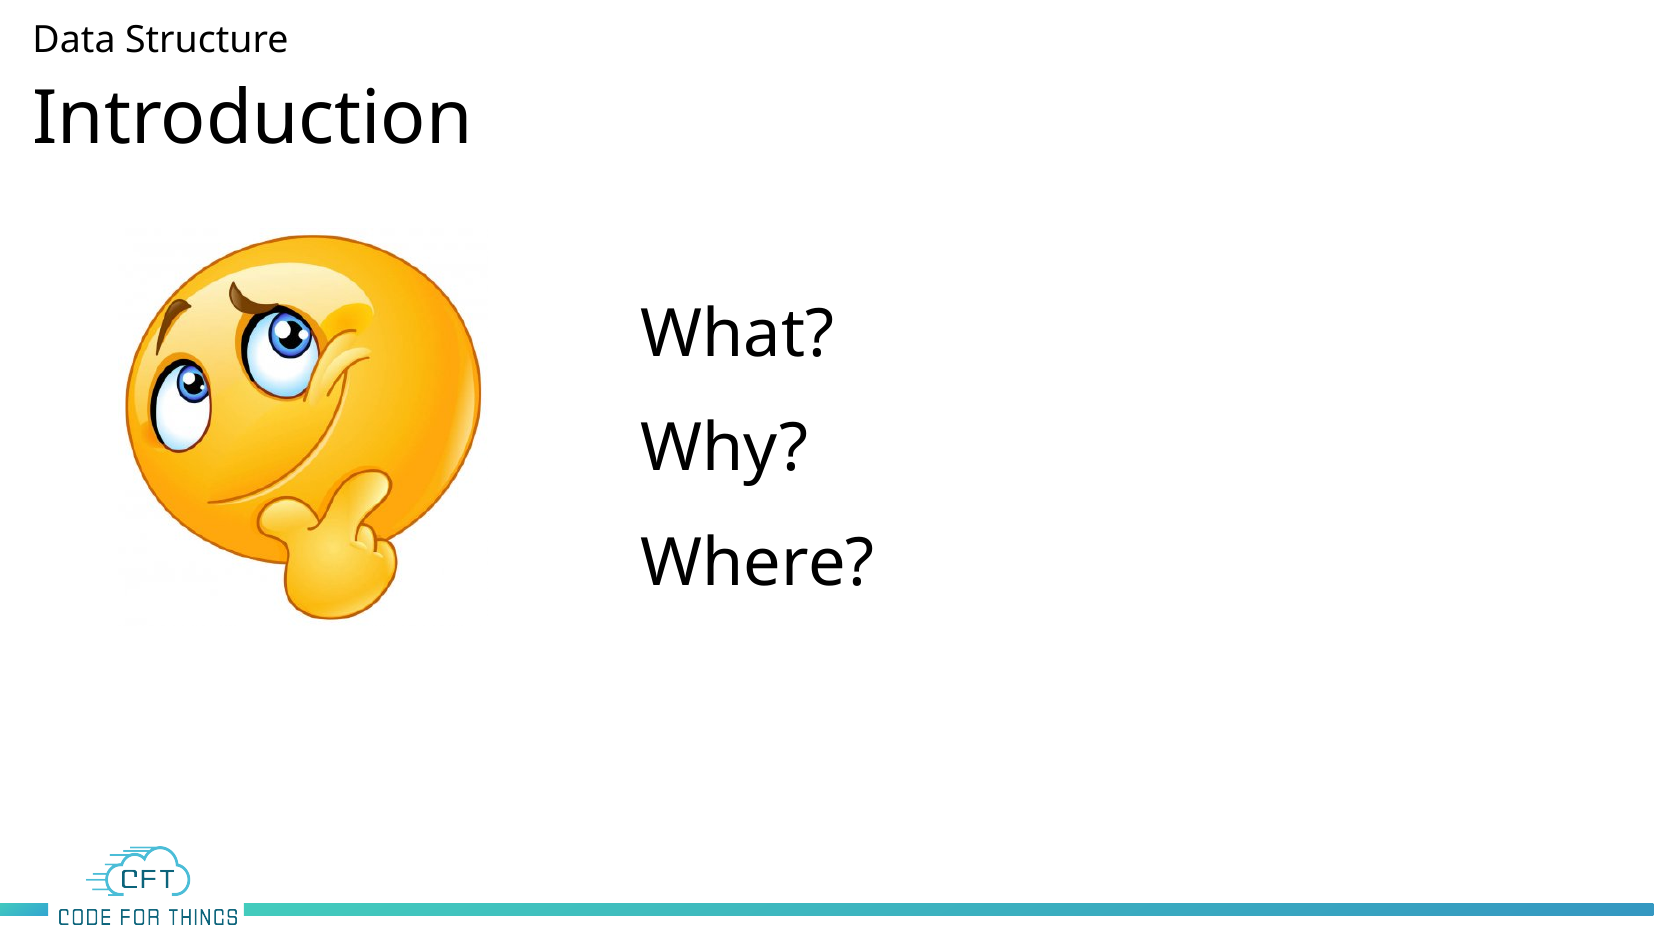

# Data Structure Introduction
What?
Why?
Where?